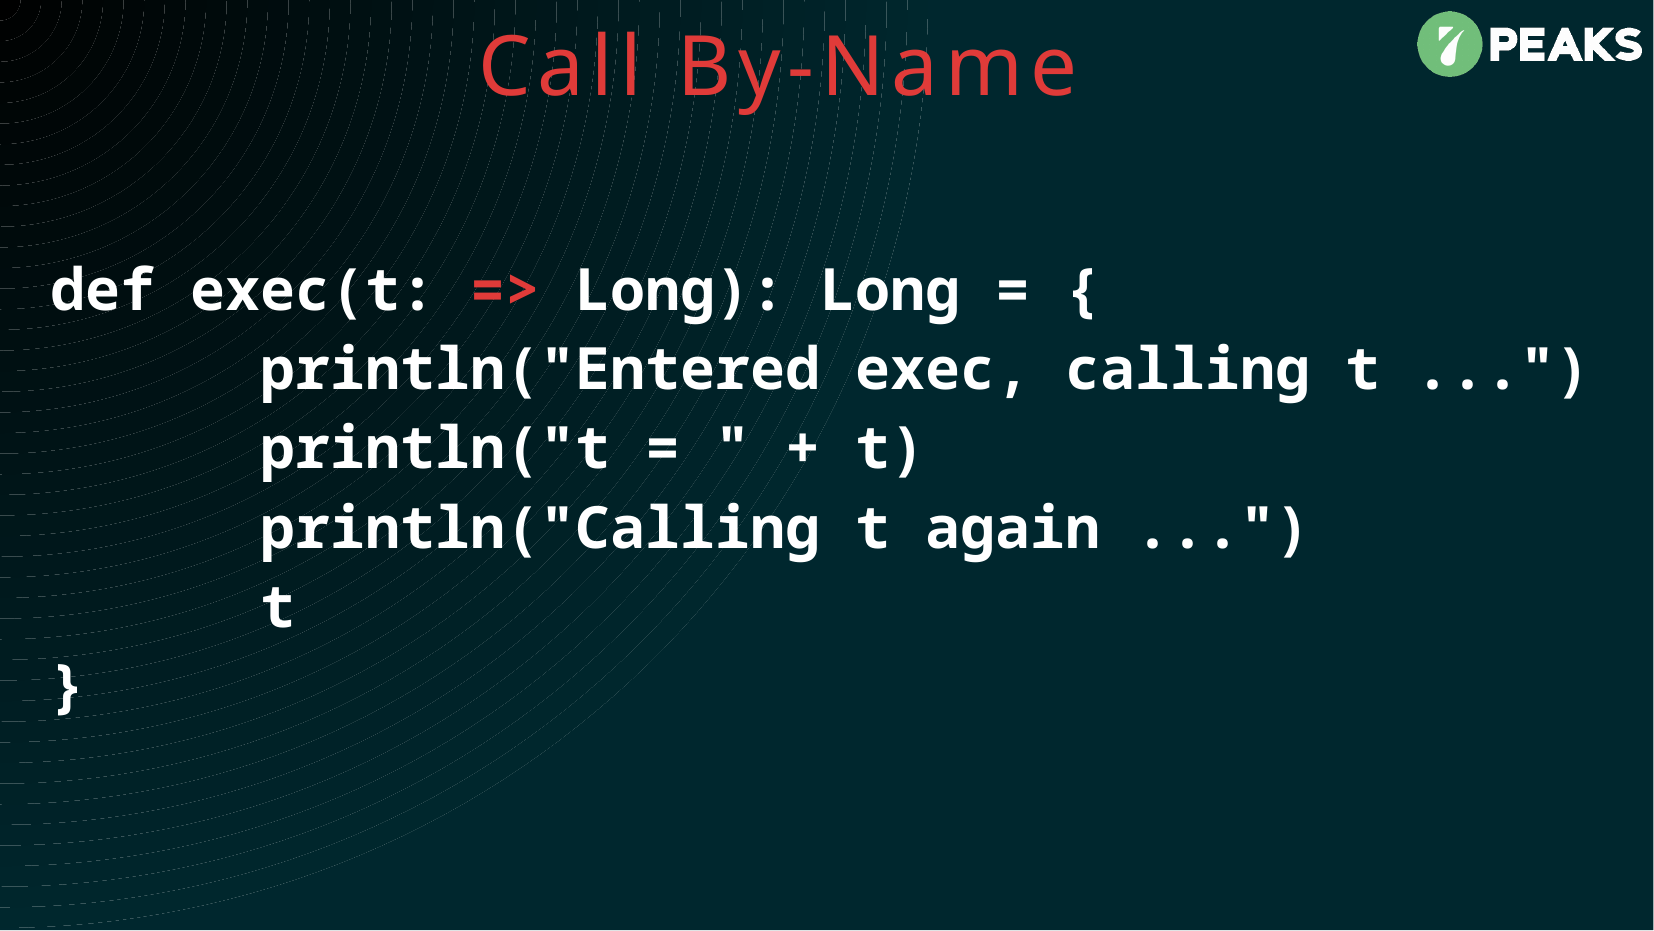

Call By-Name
def exec(t: => Long): Long = {
 println("Entered exec, calling t ...")
 println("t = " + t)
 println("Calling t again ...")
 t
}